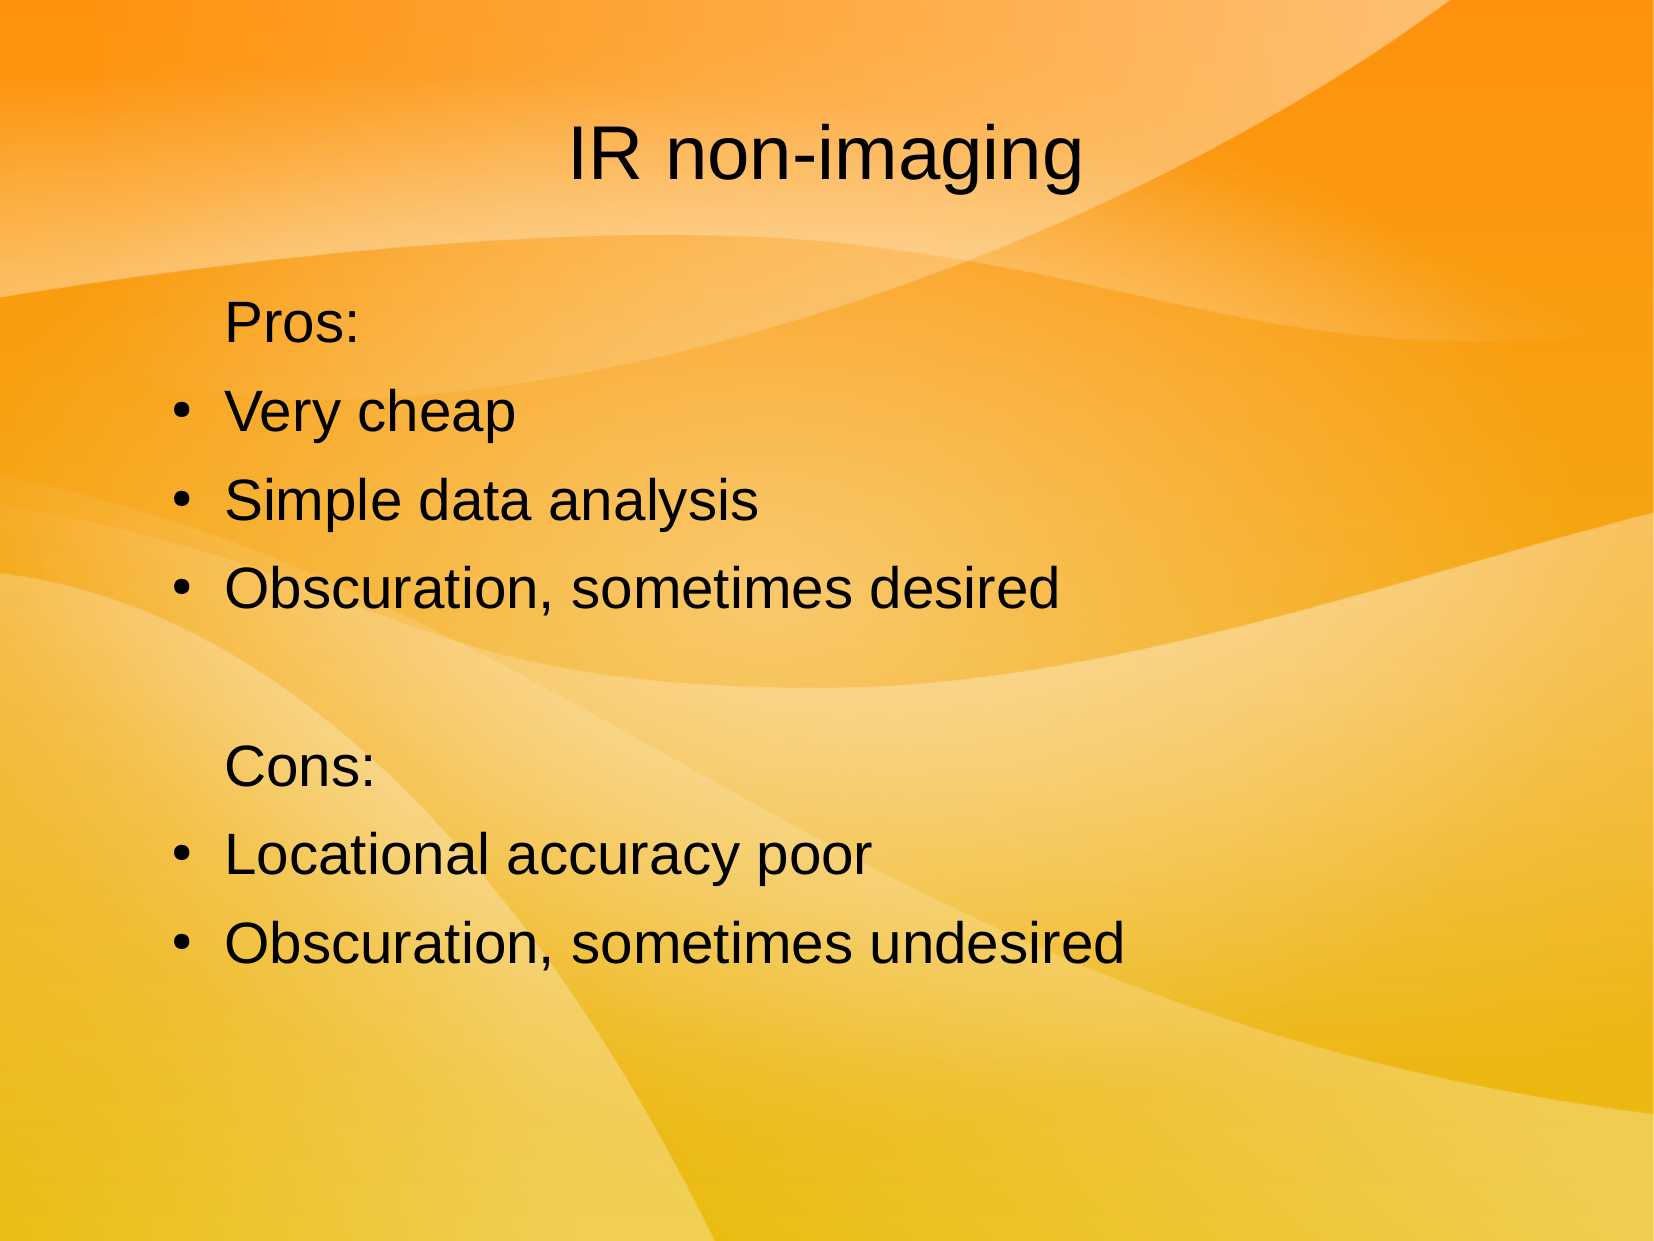

# IR non-imaging
Pros:
Very cheap
Simple data analysis
Obscuration, sometimes desired
Cons:
Locational accuracy poor
Obscuration, sometimes undesired